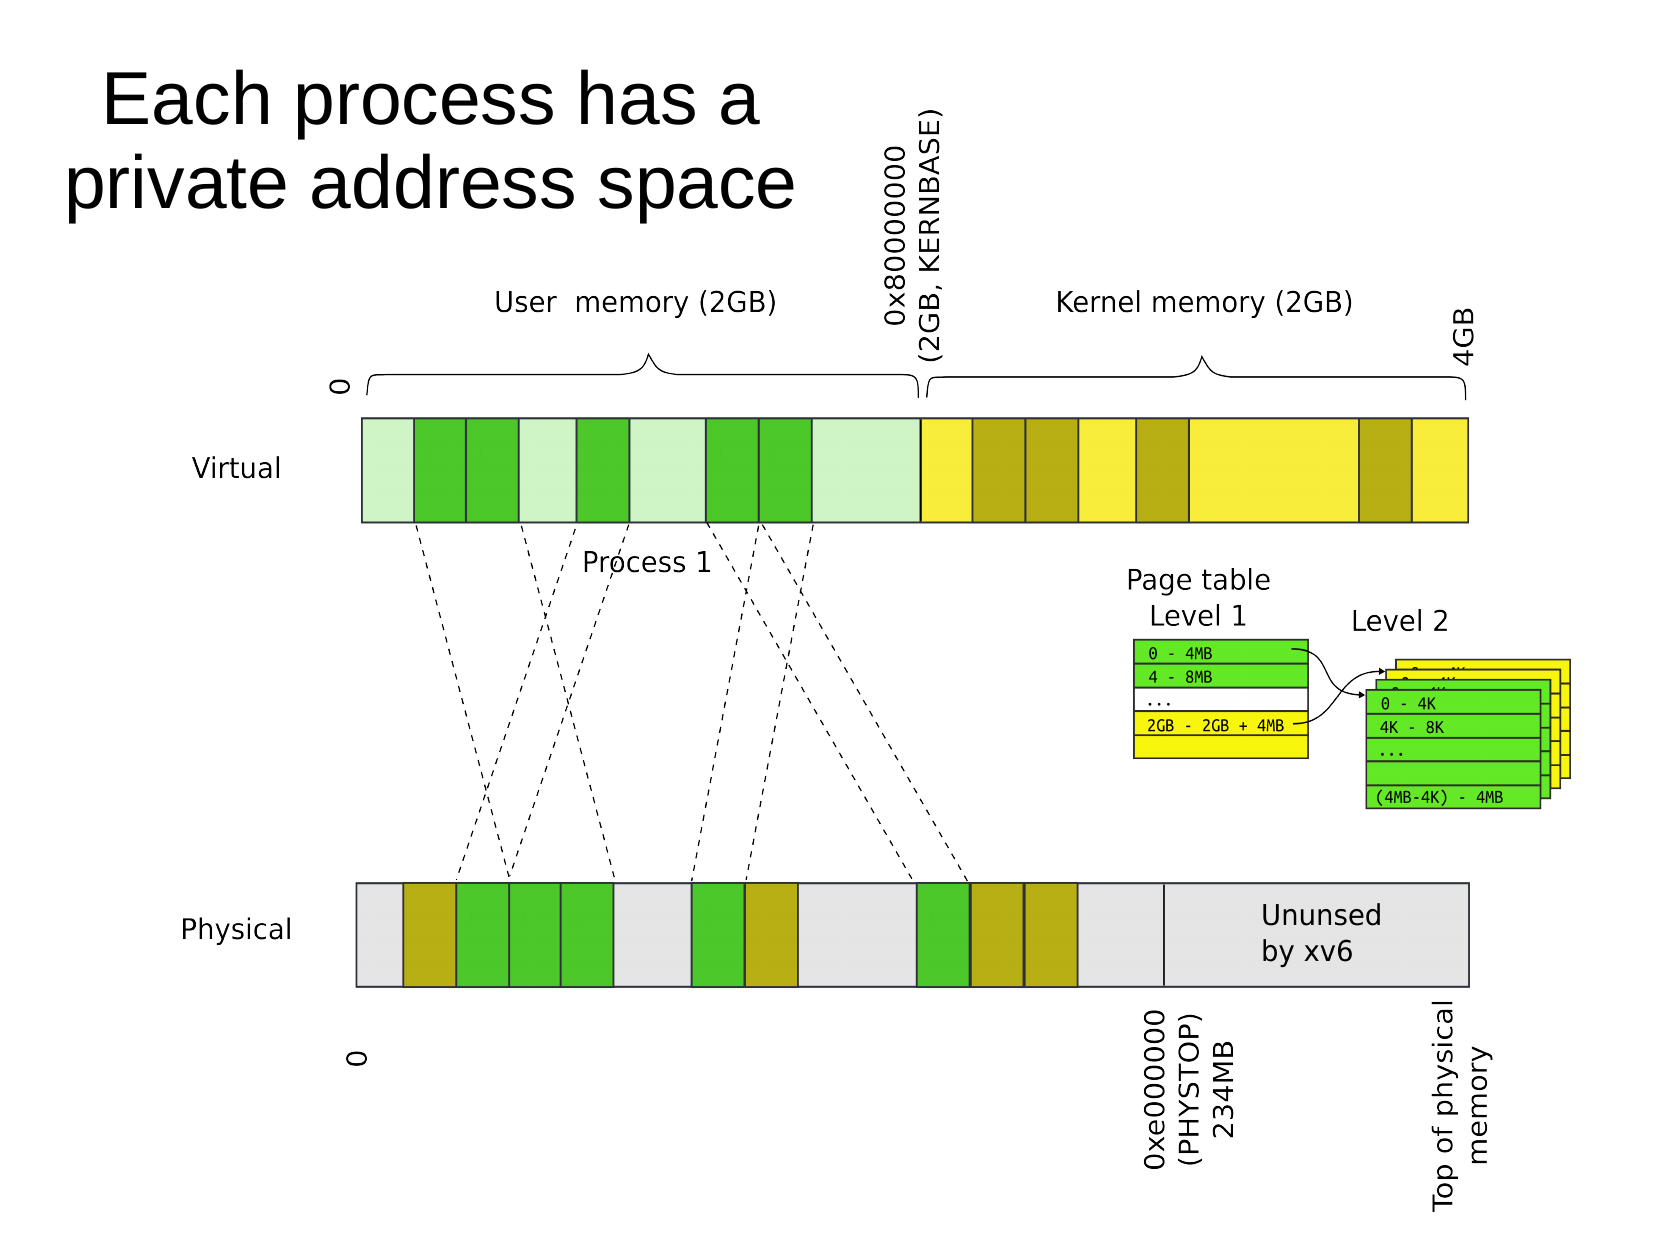

# Each process has a private address space